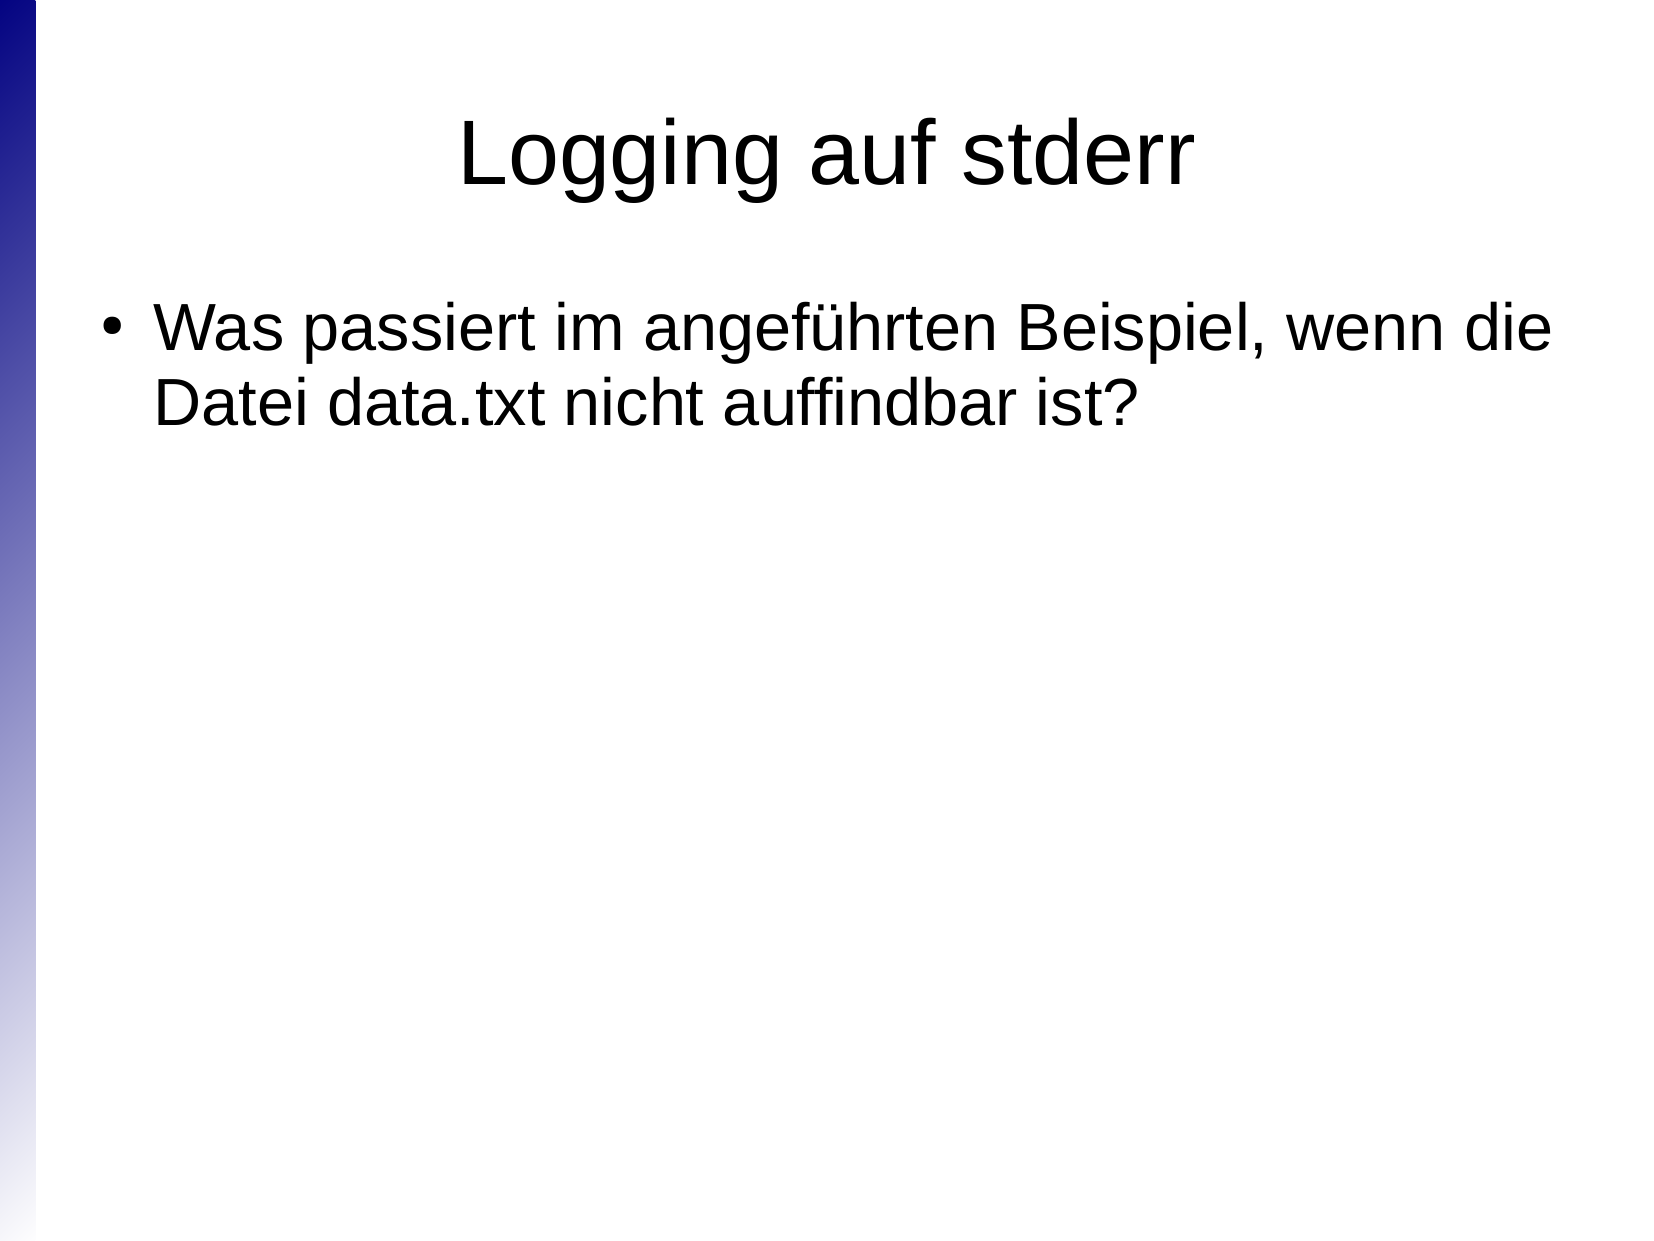

# Logging auf stderr
Was passiert im angeführten Beispiel, wenn die Datei data.txt nicht auffindbar ist?